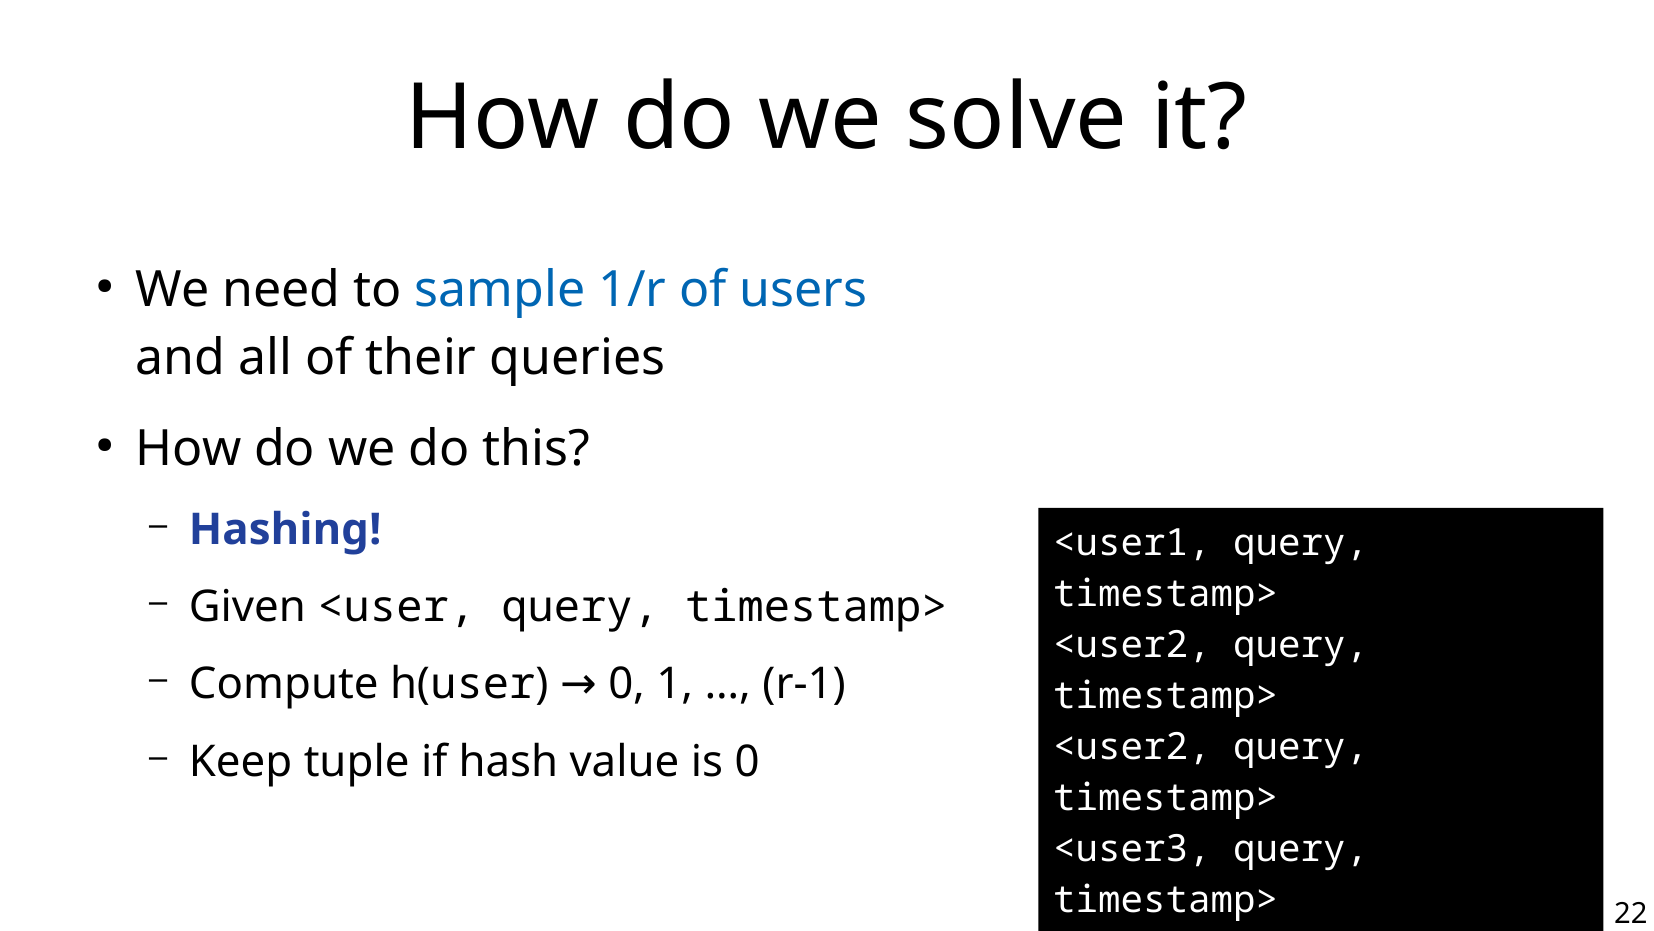

# How do we solve it?
We need to sample 1/r of users
and all of their queries
How do we do this?
Hashing!
Given <user, query, timestamp>
Compute h(user) → 0, 1, …, (r-1)
Keep tuple if hash value is 0
<user1, query, timestamp>
<user2, query, timestamp>
<user2, query, timestamp>
<user3, query, timestamp>
<user1, query, timestamp>
<user3, query, timestamp>
<user2, query, timestamp>
<user1, query, timestamp>
<user2, query, timestamp>
...
22